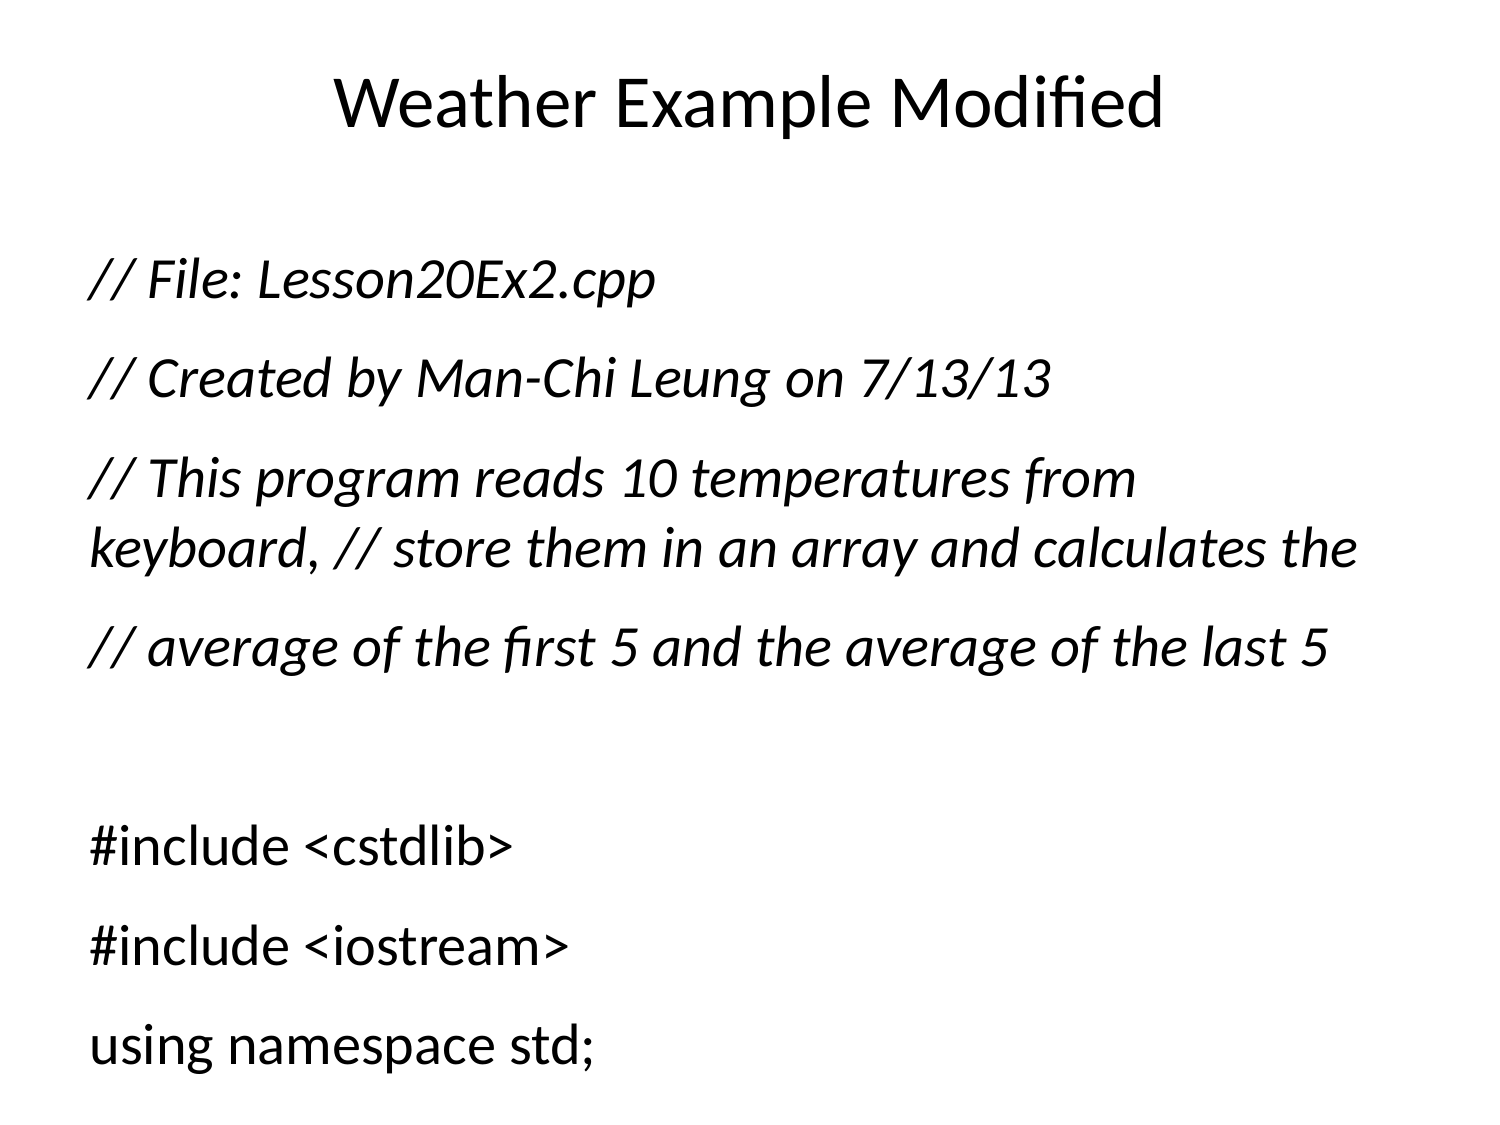

# Weather Example Modified
// File: Lesson20Ex2.cpp
// Created by Man-Chi Leung on 7/13/13
// This program reads 10 temperatures from keyboard, // store them in an array and calculates the
// average of the first 5 and the average of the last 5
#include <cstdlib>
#include <iostream>
using namespace std;